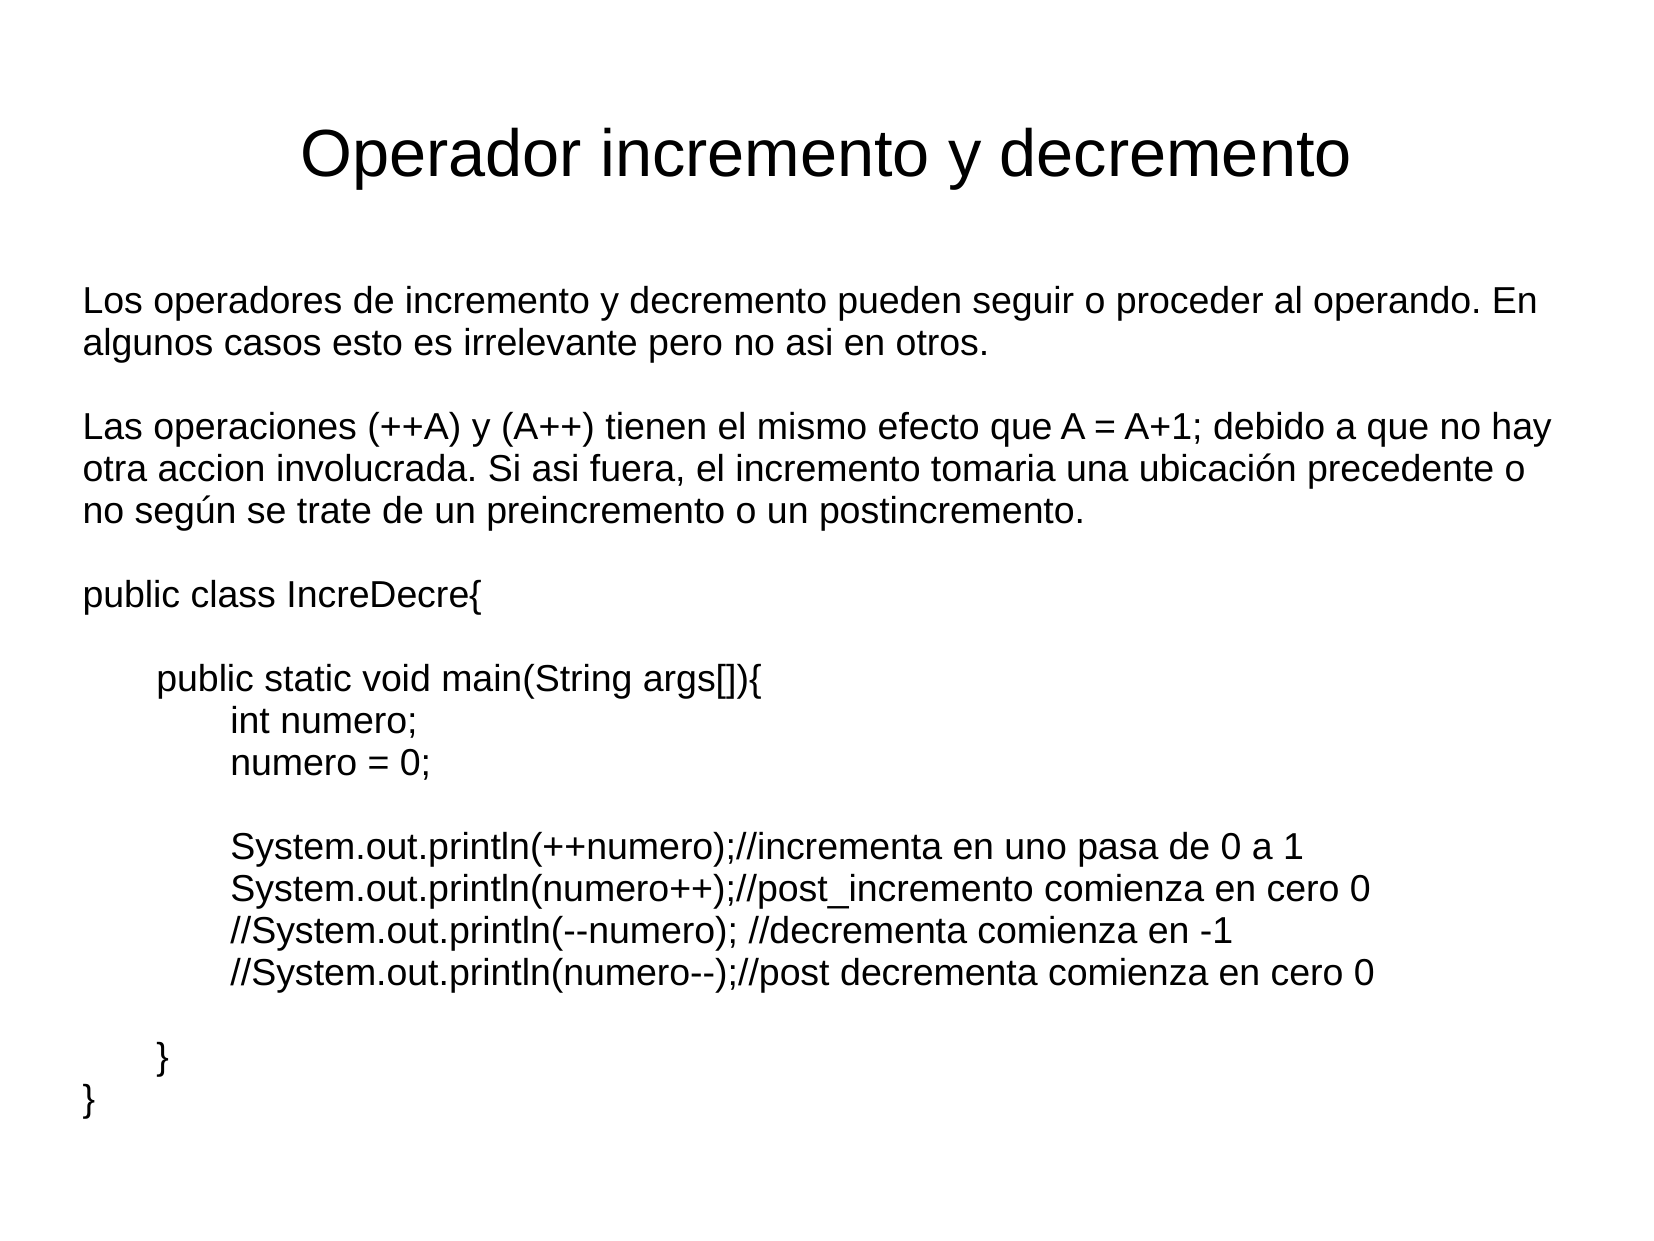

# Operador incremento y decremento
Los operadores de incremento y decremento pueden seguir o proceder al operando. En algunos casos esto es irrelevante pero no asi en otros.
Las operaciones (++A) y (A++) tienen el mismo efecto que A = A+1; debido a que no hay otra accion involucrada. Si asi fuera, el incremento tomaria una ubicación precedente o no según se trate de un preincremento o un postincremento.
public class IncreDecre{
	public static void main(String args[]){
 		int numero;
		numero = 0;
		System.out.println(++numero);//incrementa en uno pasa de 0 a 1
		System.out.println(numero++);//post_incremento comienza en cero 0
		//System.out.println(--numero); //decrementa comienza en -1
		//System.out.println(numero--);//post decrementa comienza en cero 0
 	}
}